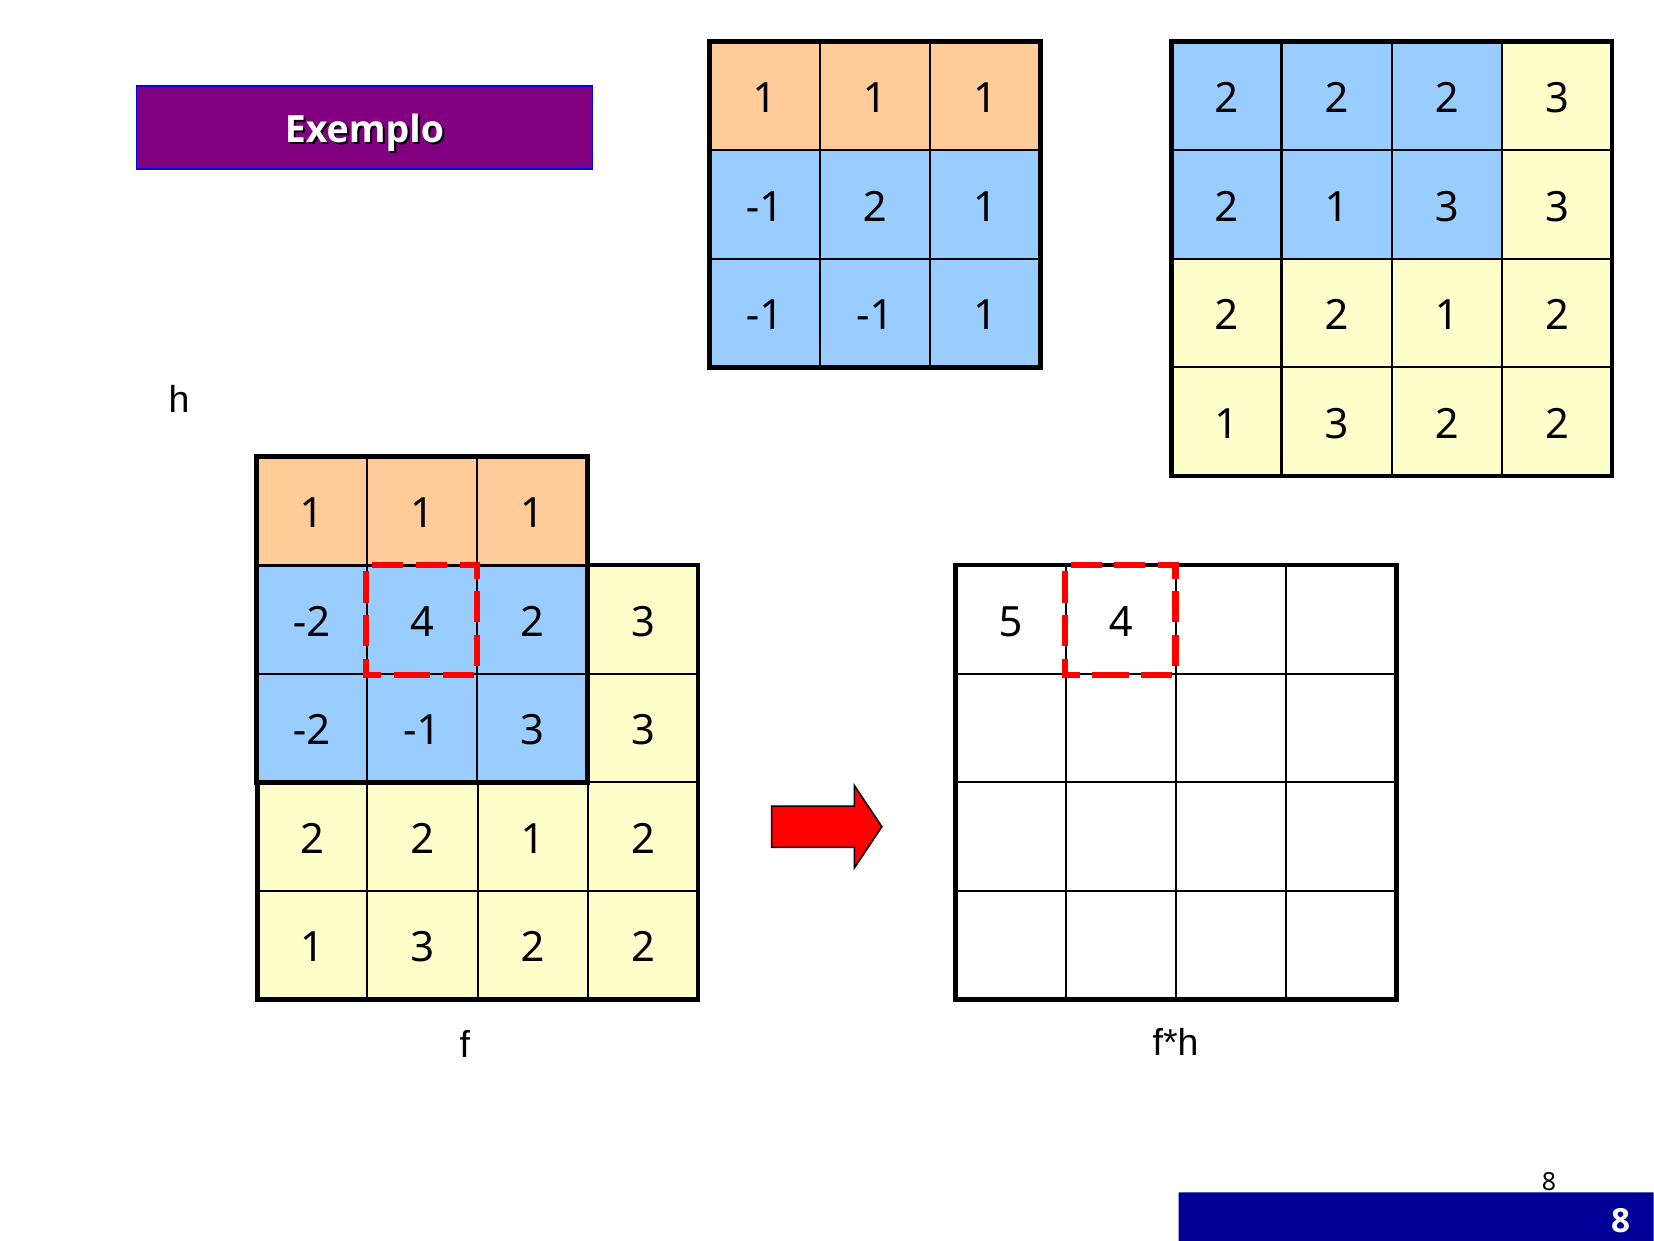

1
1
1
2
2
2
3
Exemplo
-1
2
1
2
1
3
3
-1
-1
1
2
2
1
2
h
1
3
2
2
1
1
1
2
2
2
3
2
1
3
3
2
2
1
2
1
3
2
2
5
4
-2
4
2
-2
-1
3
f*h
f